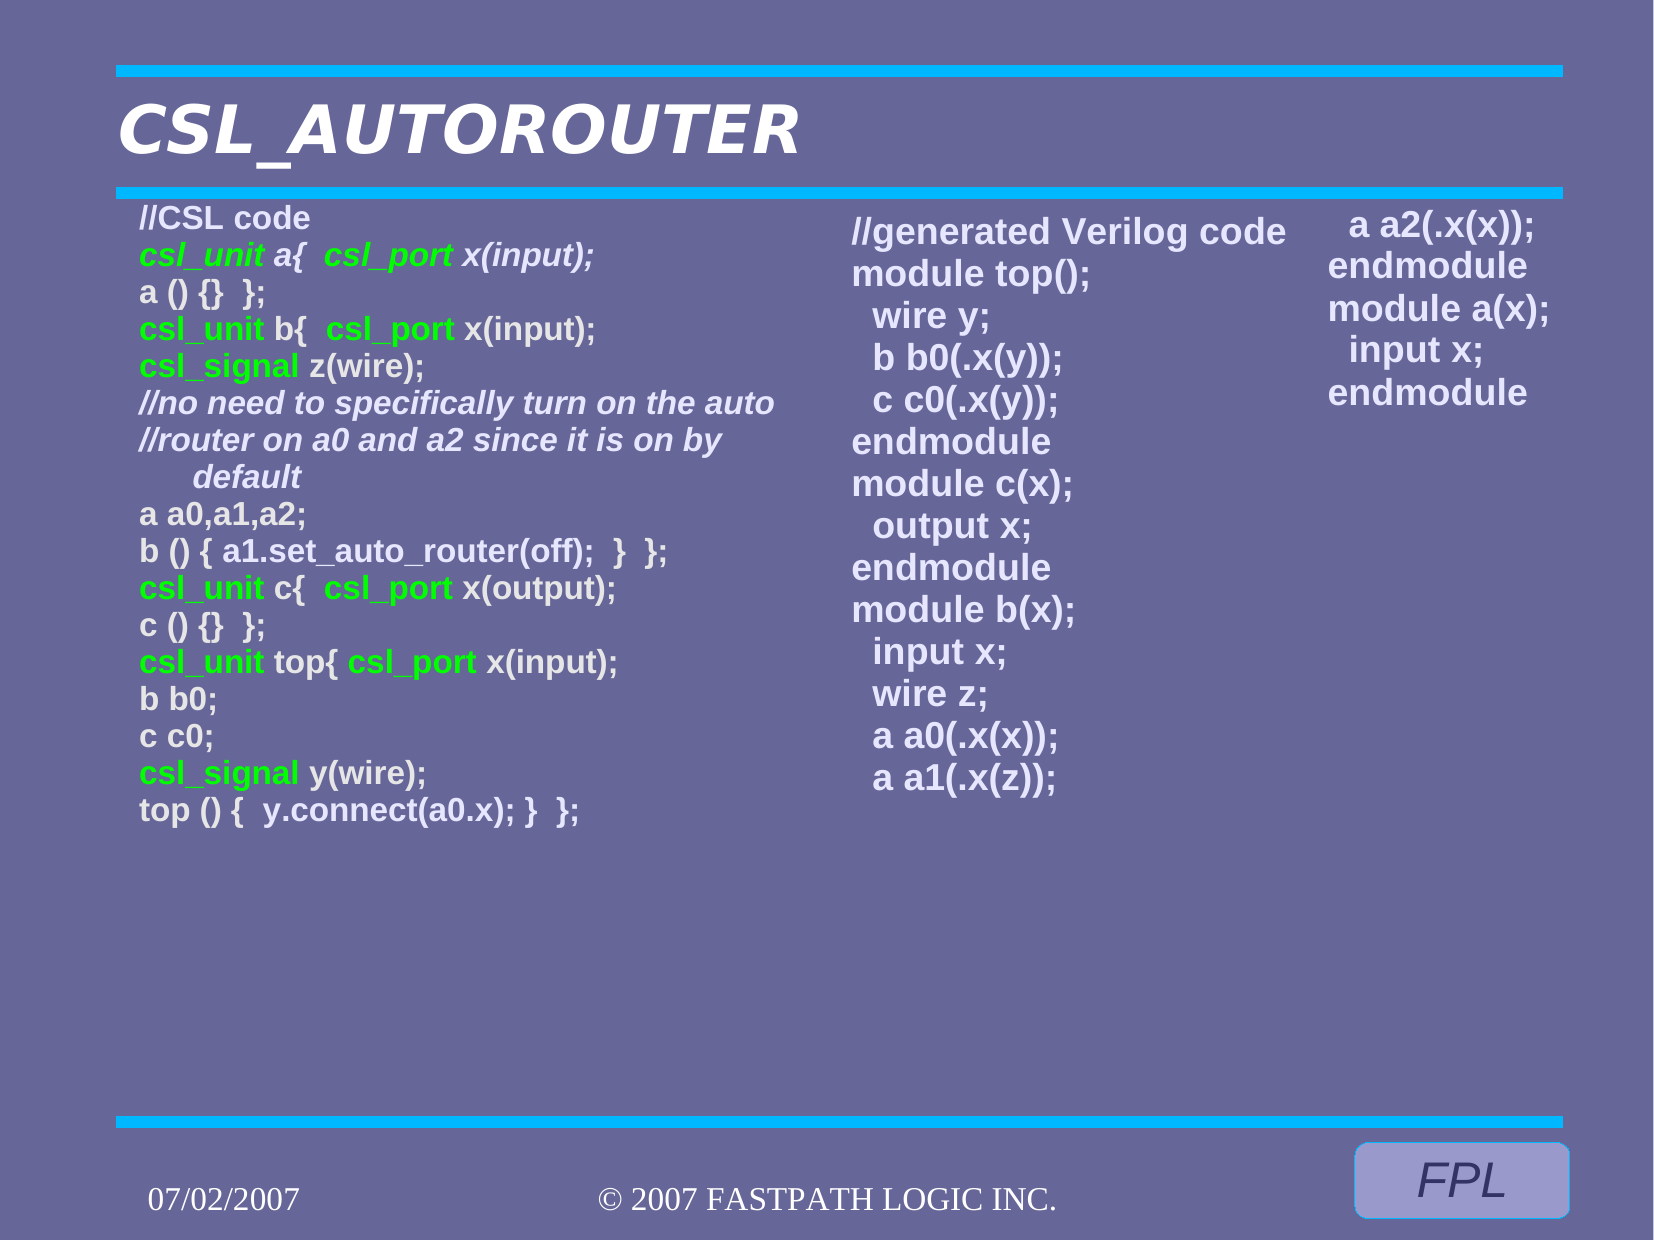

# CSL_AUTOROUTER
//CSL code
csl_unit a{ csl_port x(input);
a () {} };
csl_unit b{ csl_port x(input);
csl_signal z(wire);
//no need to specifically turn on the auto
//router on a0 and a2 since it is on by default
a a0,a1,a2;
b () { a1.set_auto_router(off); } };
csl_unit c{ csl_port x(output);
c () {} };
csl_unit top{ csl_port x(input);
b b0;
c c0;
csl_signal y(wire);
top () { y.connect(a0.x); } };
 a a2(.x(x));
endmodule
module a(x);
 input x;
endmodule
//generated Verilog code
module top();
 wire y;
 b b0(.x(y));
 c c0(.x(y));
endmodule
module c(x);
 output x;
endmodule
module b(x);
 input x;
 wire z;
 a a0(.x(x));
 a a1(.x(z));
07/02/2007
© 2007 FASTPATH LOGIC INC.